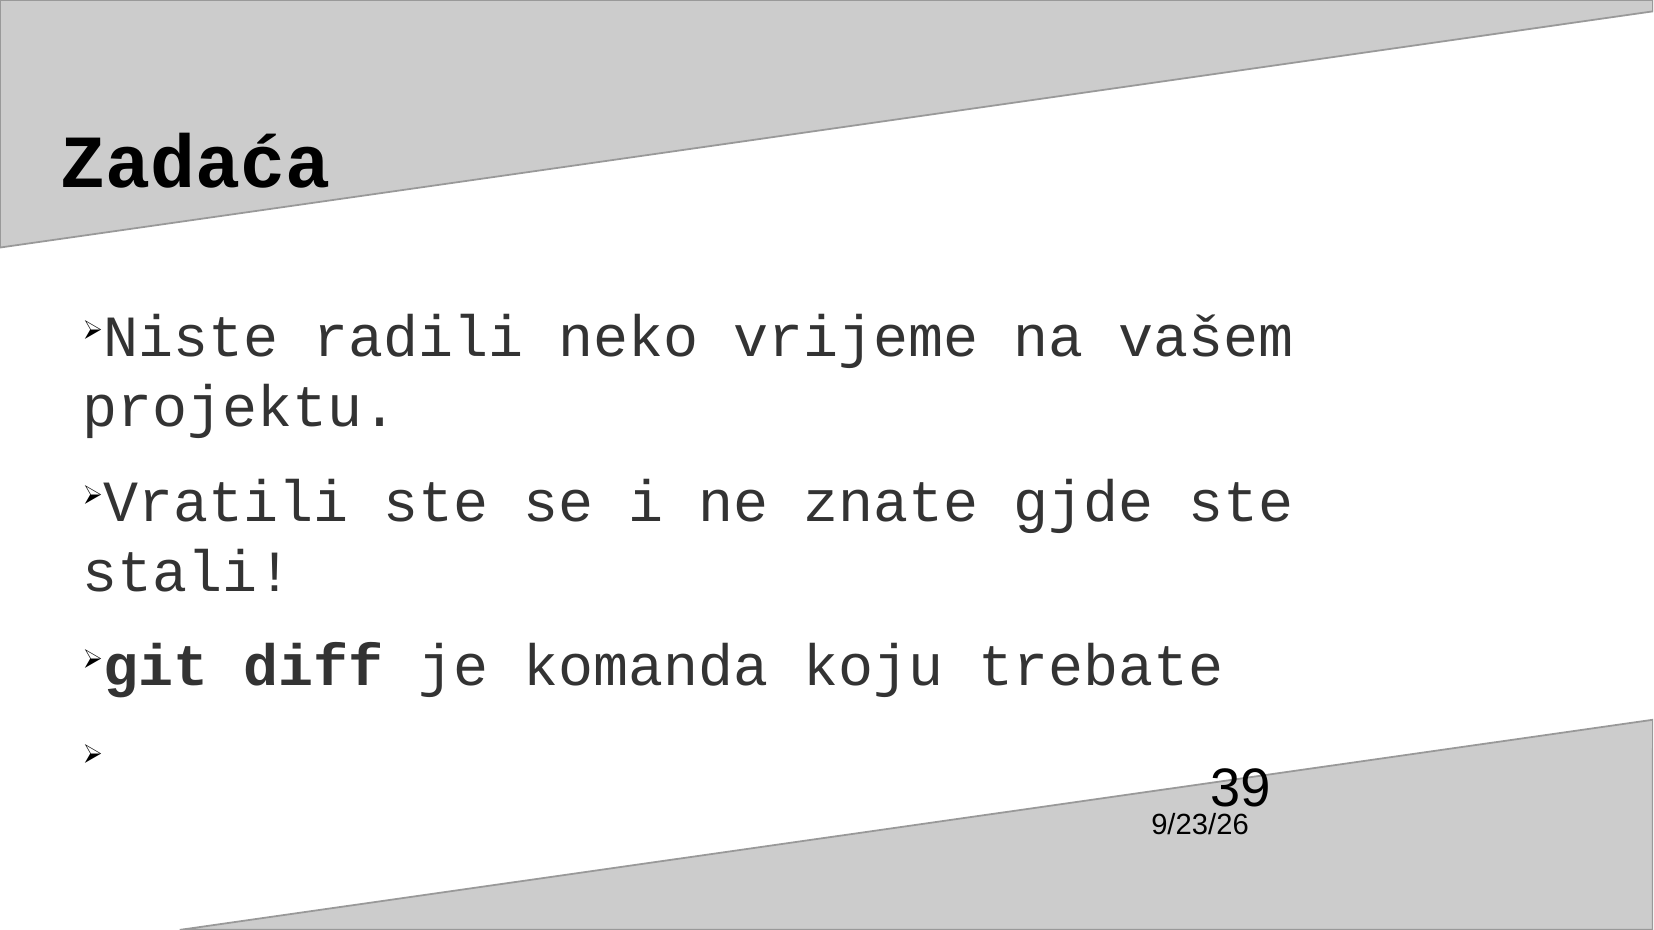

Zadaća
# Niste radili neko vrijeme na vašem projektu.
Vratili ste se i ne znate gjde ste stali!
git diff je komanda koju trebate
38